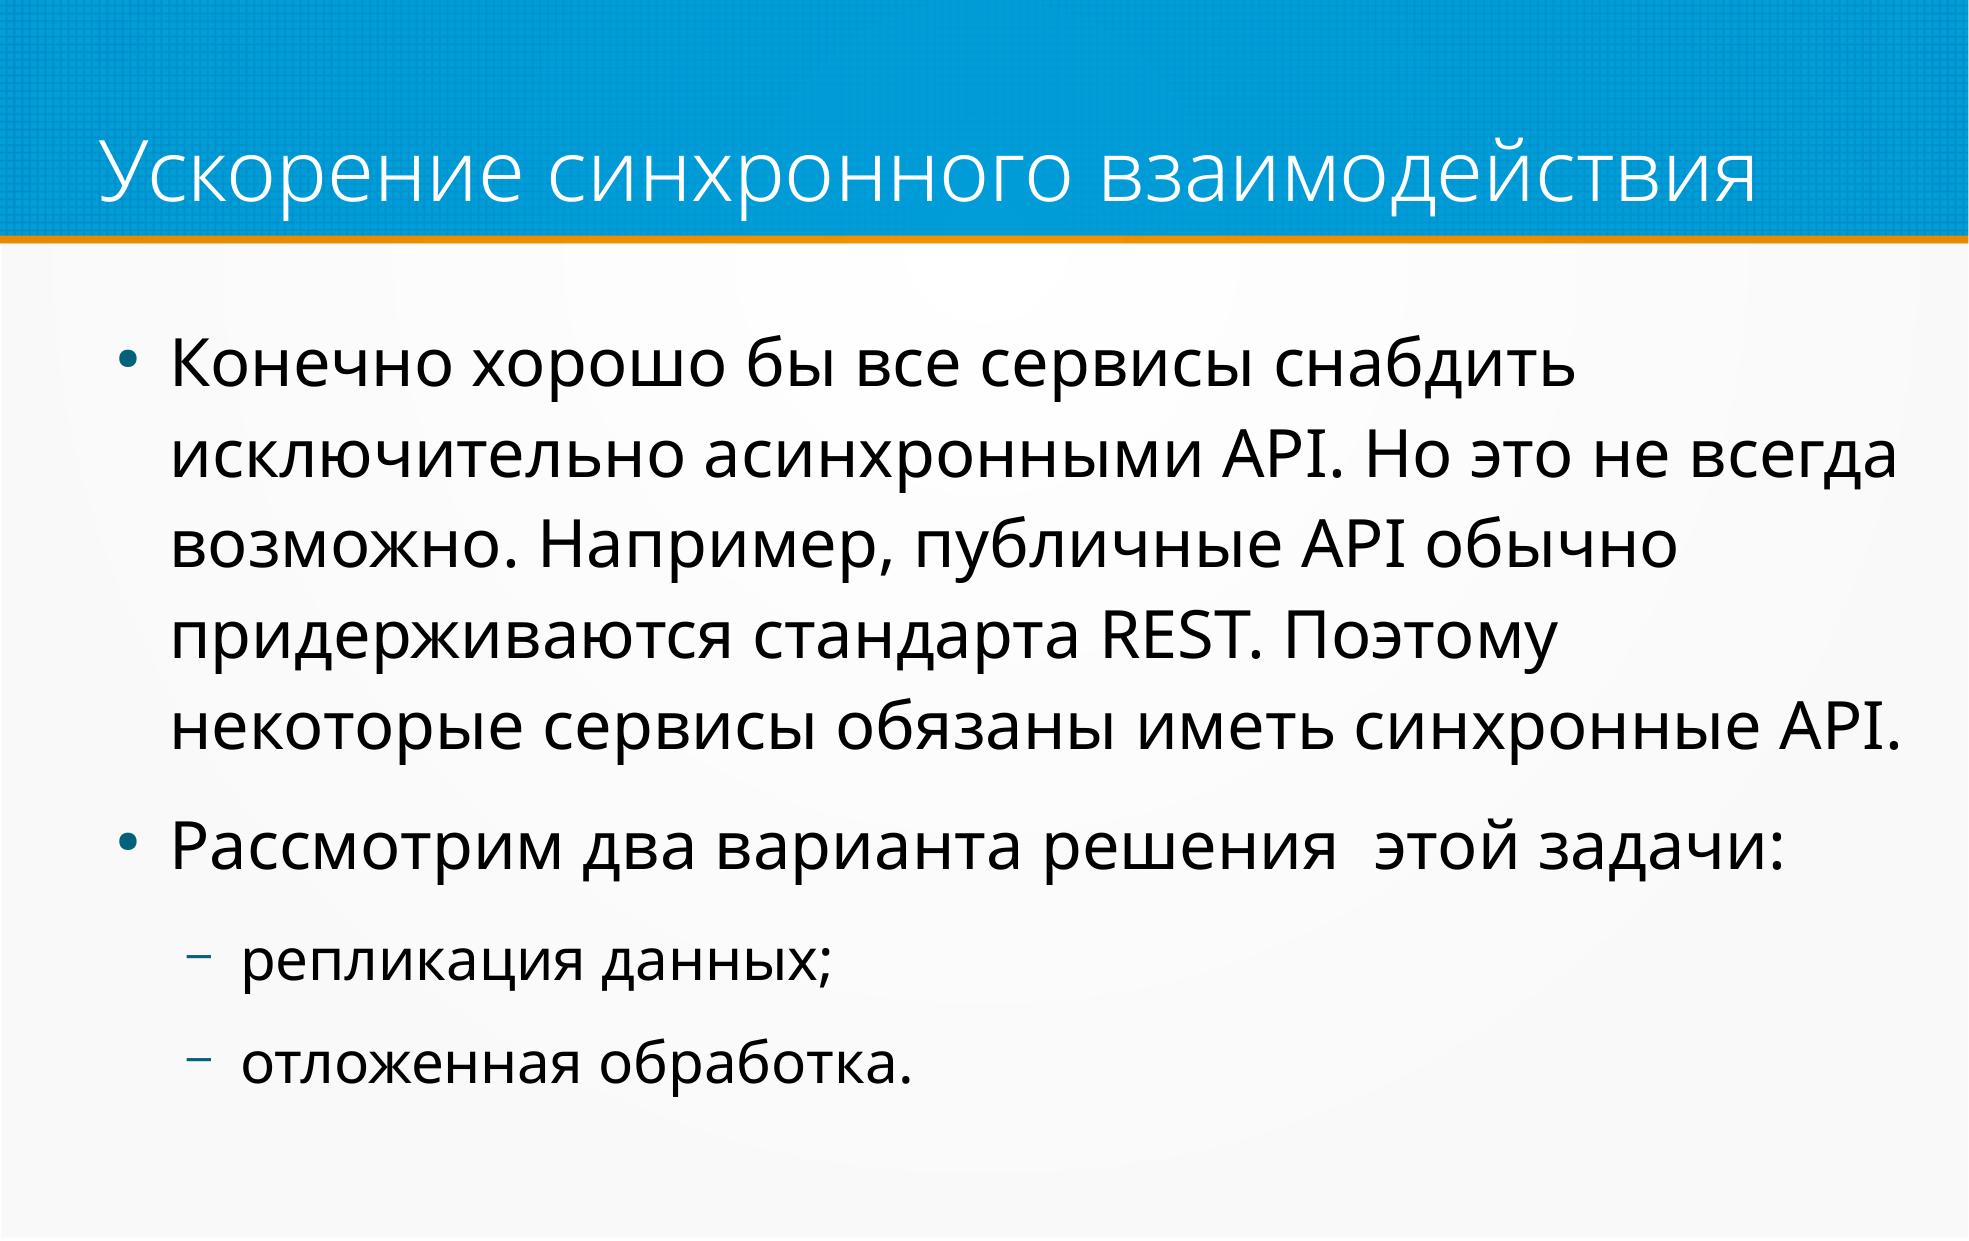

# Ускорение синхронного взаимодействия
Конечно хорошо бы все сервисы снабдить исключительно асинхронными API. Но это не всегда возможно. Например, публичные API обычно придерживаются стандарта REST. Поэтому некоторые сервисы обязаны иметь синхронные API.
Рассмотрим два варианта решения этой задачи:
репликация данных;
отложенная обработка.